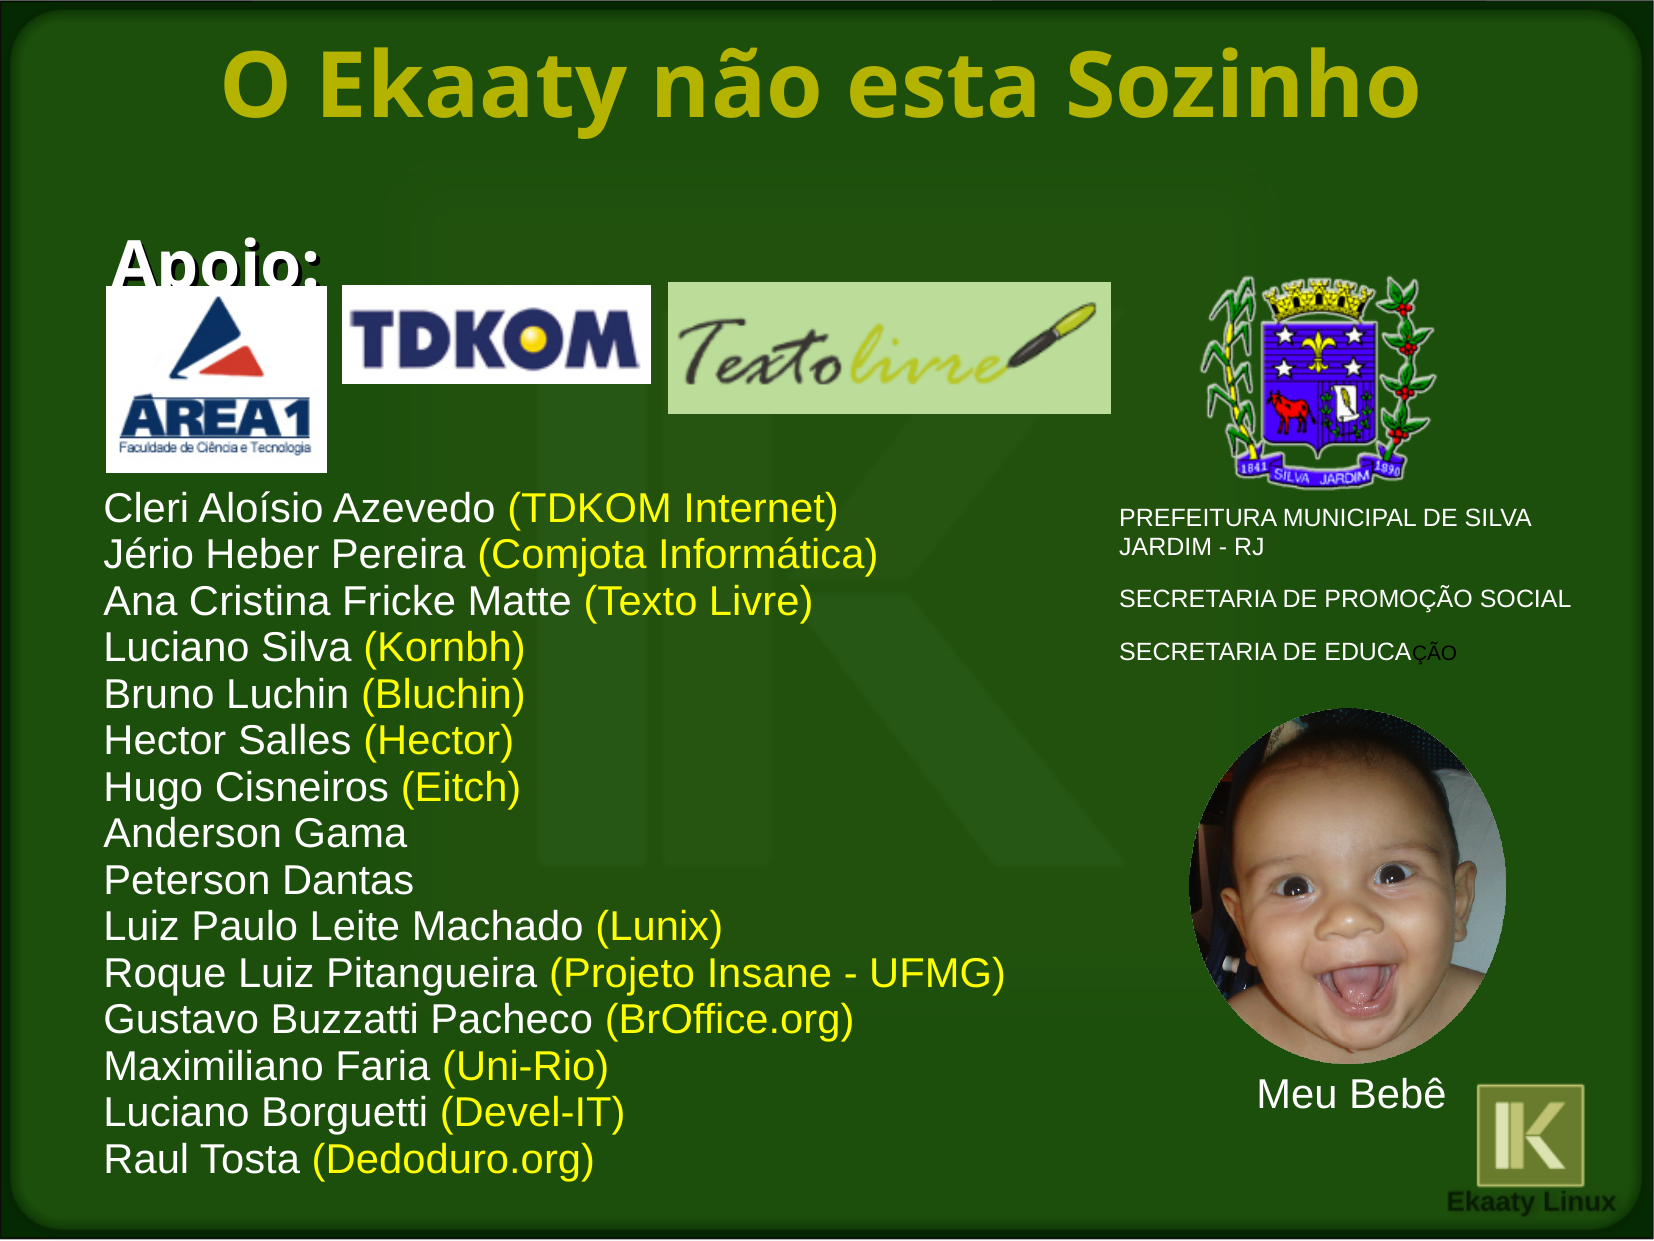

# O Ekaaty não esta Sozinho
Apoio:
Cleri Aloísio Azevedo (TDKOM Internet)
Jério Heber Pereira (Comjota Informática)
Ana Cristina Fricke Matte (Texto Livre)
Luciano Silva (Kornbh)
Bruno Luchin (Bluchin)
Hector Salles (Hector)
Hugo Cisneiros (Eitch)
Anderson Gama
Peterson Dantas
Luiz Paulo Leite Machado (Lunix)
Roque Luiz Pitangueira (Projeto Insane - UFMG)
Gustavo Buzzatti Pacheco (BrOffice.org)
Maximiliano Faria (Uni-Rio)
Luciano Borguetti (Devel-IT)
Raul Tosta (Dedoduro.org)
PREFEITURA MUNICIPAL DE SILVA JARDIM - RJ
SECRETARIA DE PROMOÇÃO SOCIAL
SECRETARIA DE EDUCAÇÃO
Meu Bebê